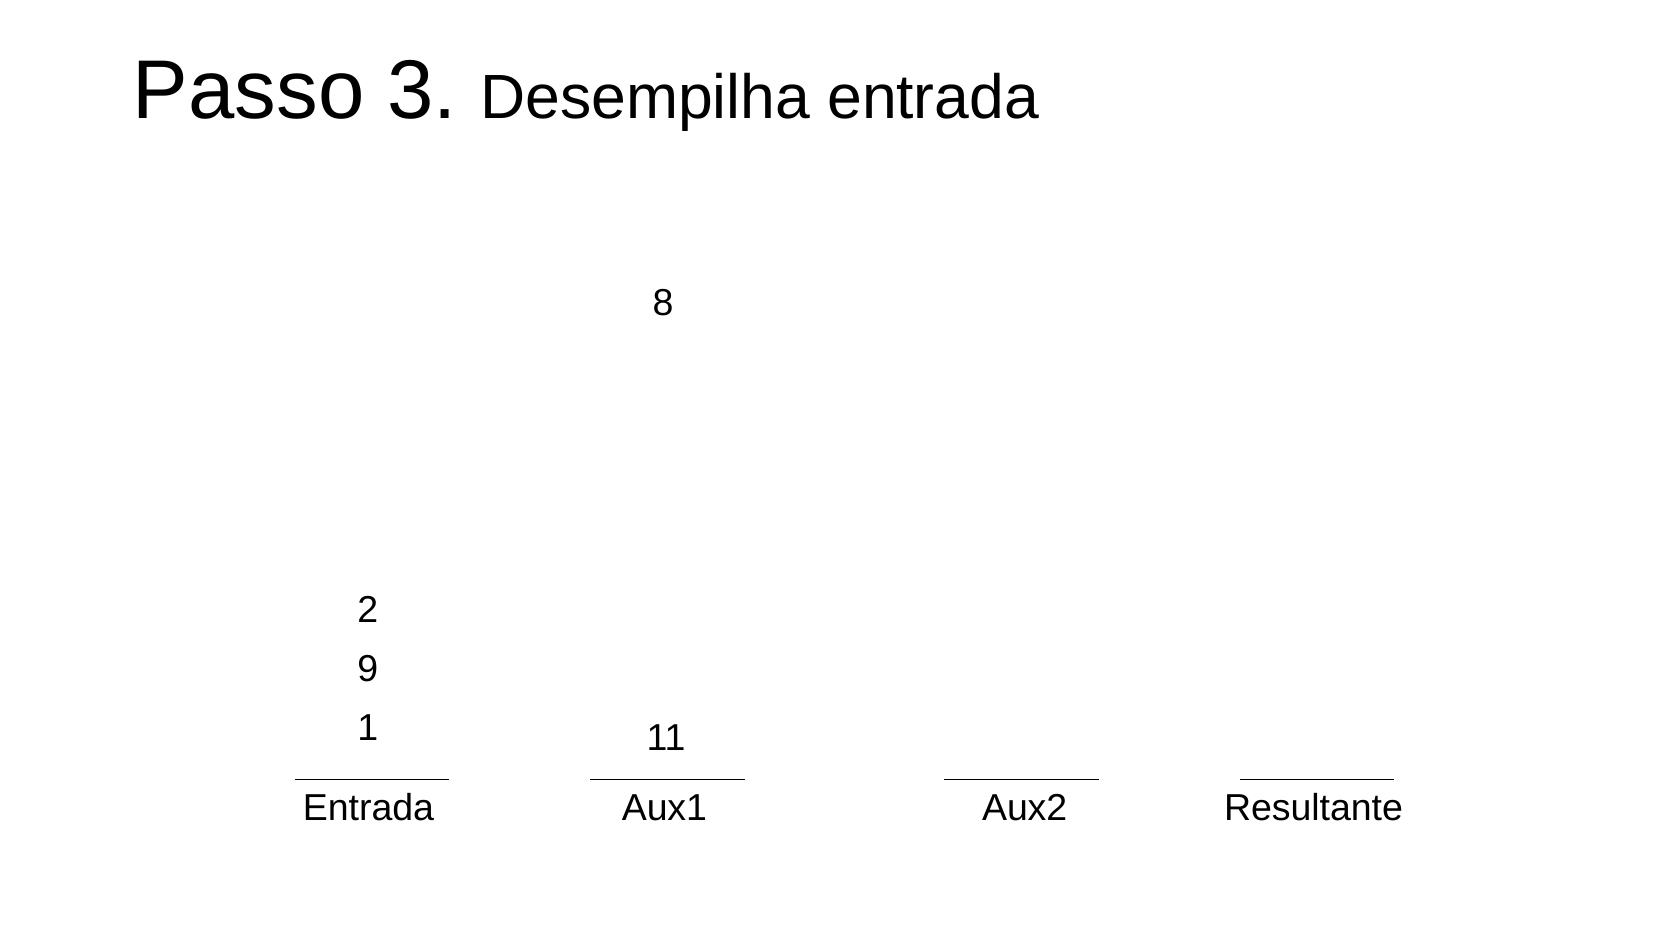

Passo 3. Desempilha entrada
8
2
9
1
11
Entrada
Aux1
Aux2
Resultante